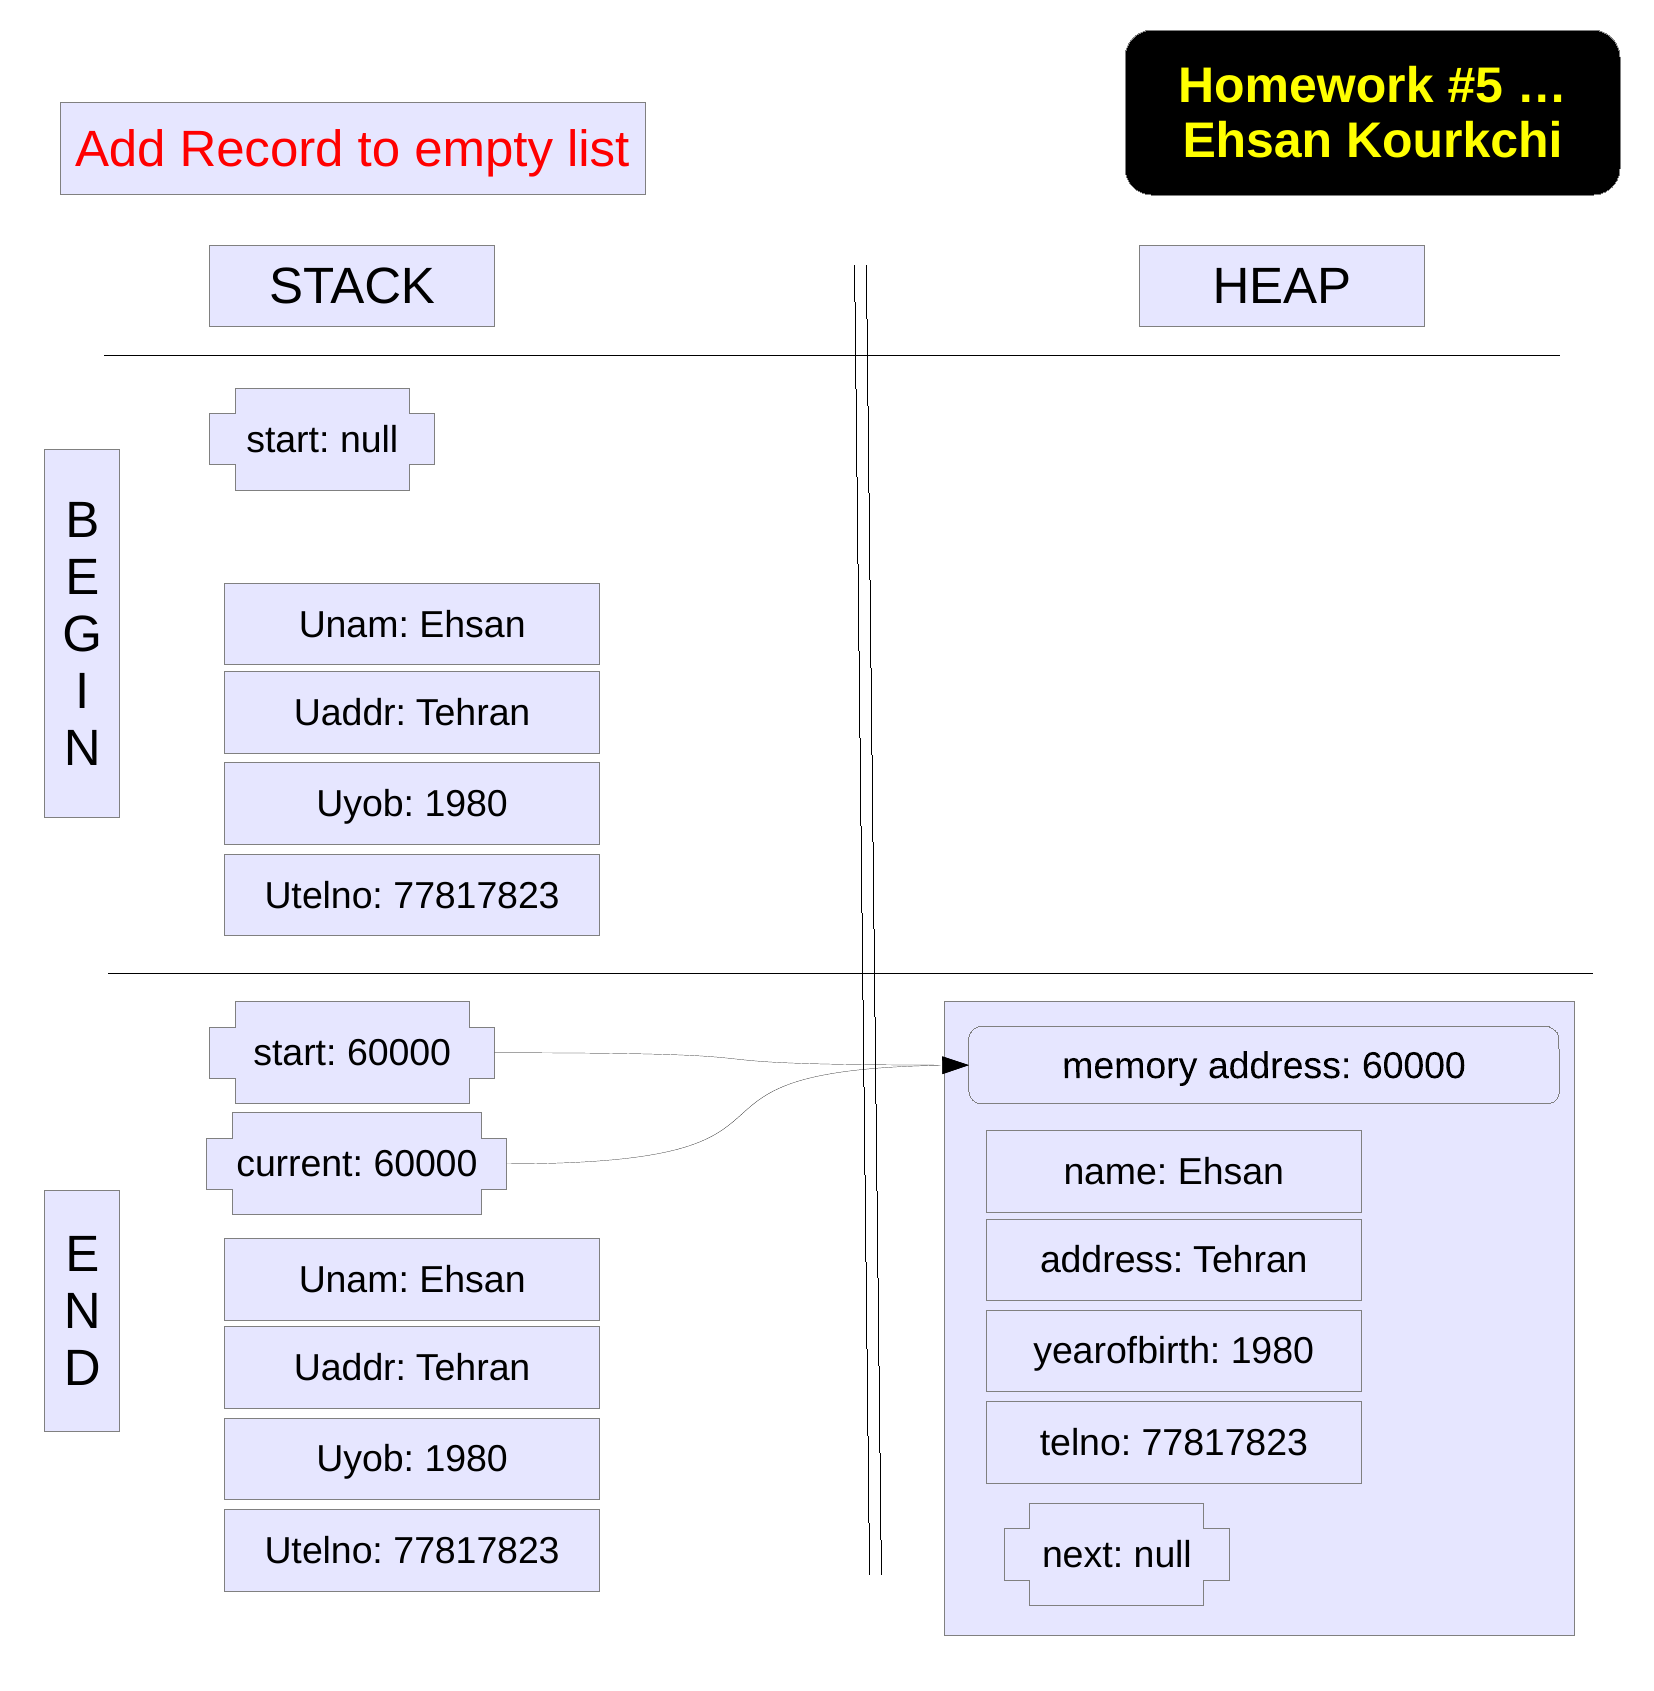

Homework #5 …
 Ehsan Kourkchi
Add Record to empty list
STACK
HEAP
start: null
B
E
G
I
N
Unam: Ehsan
Uaddr: Tehran
Uyob: 1980
Utelno: 77817823
start: 60000
memory address: 60000
current: 60000
name: Ehsan
E
N
D
address: Tehran
Unam: Ehsan
yearofbirth: 1980
Uaddr: Tehran
telno: 77817823
Uyob: 1980
next: null
Utelno: 77817823